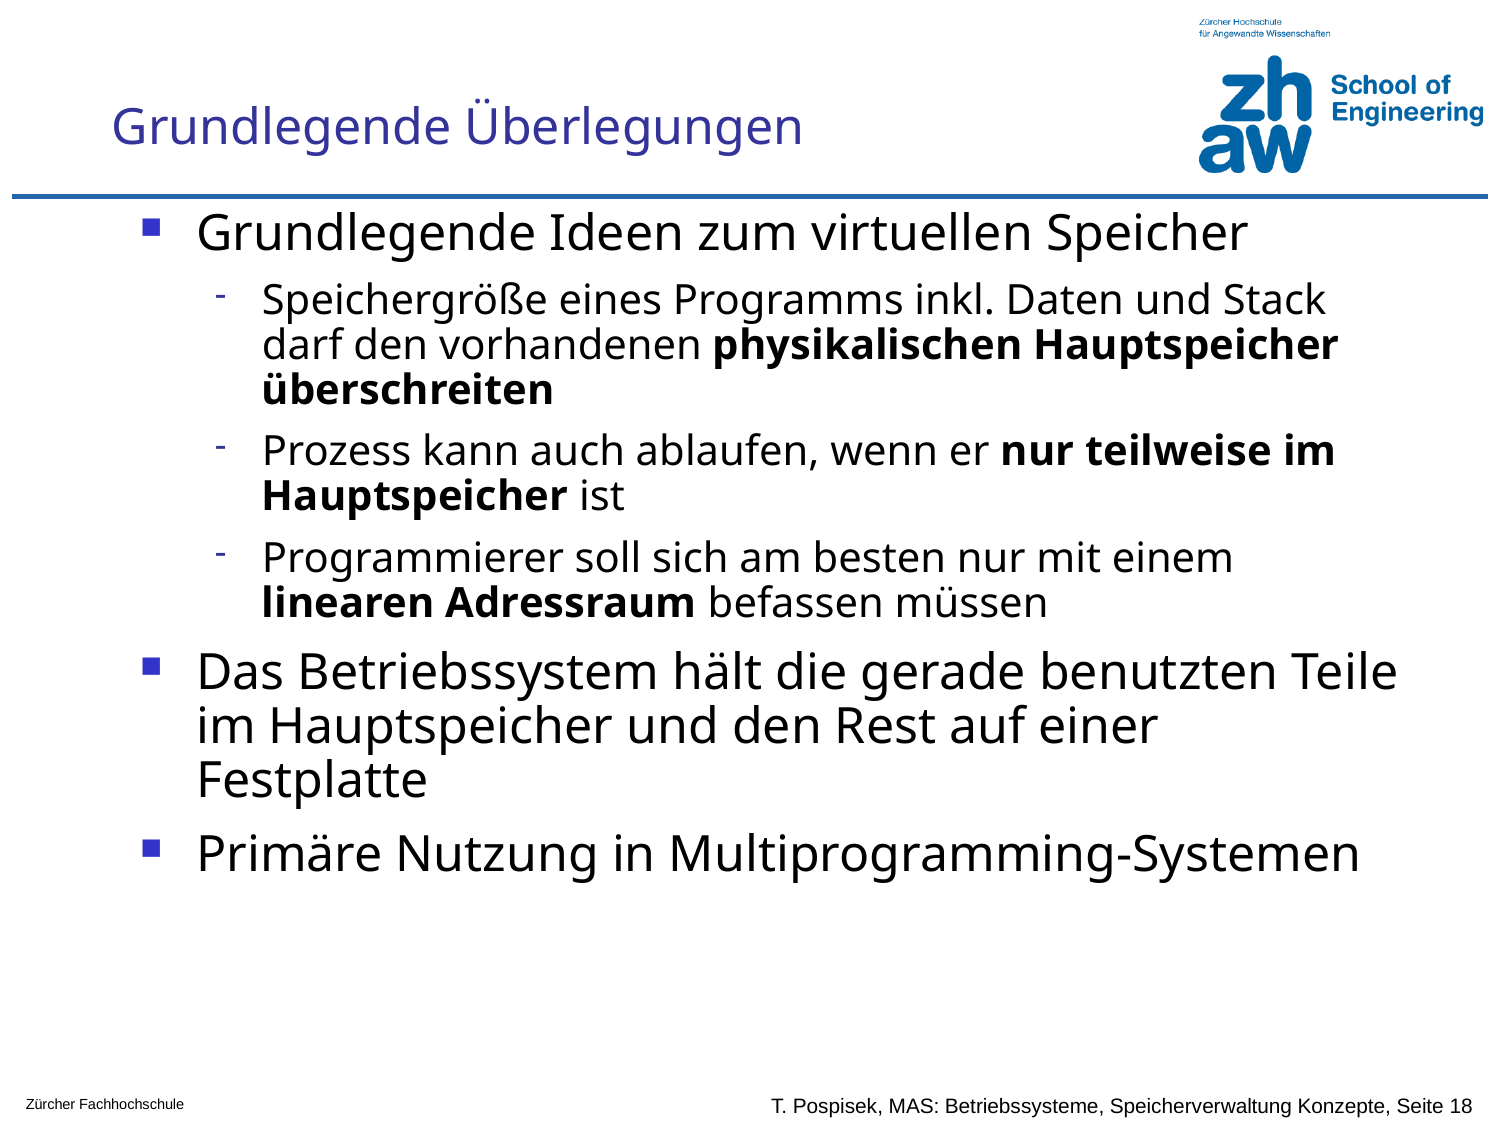

# Grundlegende Überlegungen
Grundlegende Ideen zum virtuellen Speicher
Speichergröße eines Programms inkl. Daten und Stack darf den vorhandenen physikalischen Hauptspeicher überschreiten
Prozess kann auch ablaufen, wenn er nur teilweise im Hauptspeicher ist
Programmierer soll sich am besten nur mit einem linearen Adressraum befassen müssen
Das Betriebssystem hält die gerade benutzten Teile im Hauptspeicher und den Rest auf einer Festplatte
Primäre Nutzung in Multiprogramming-Systemen